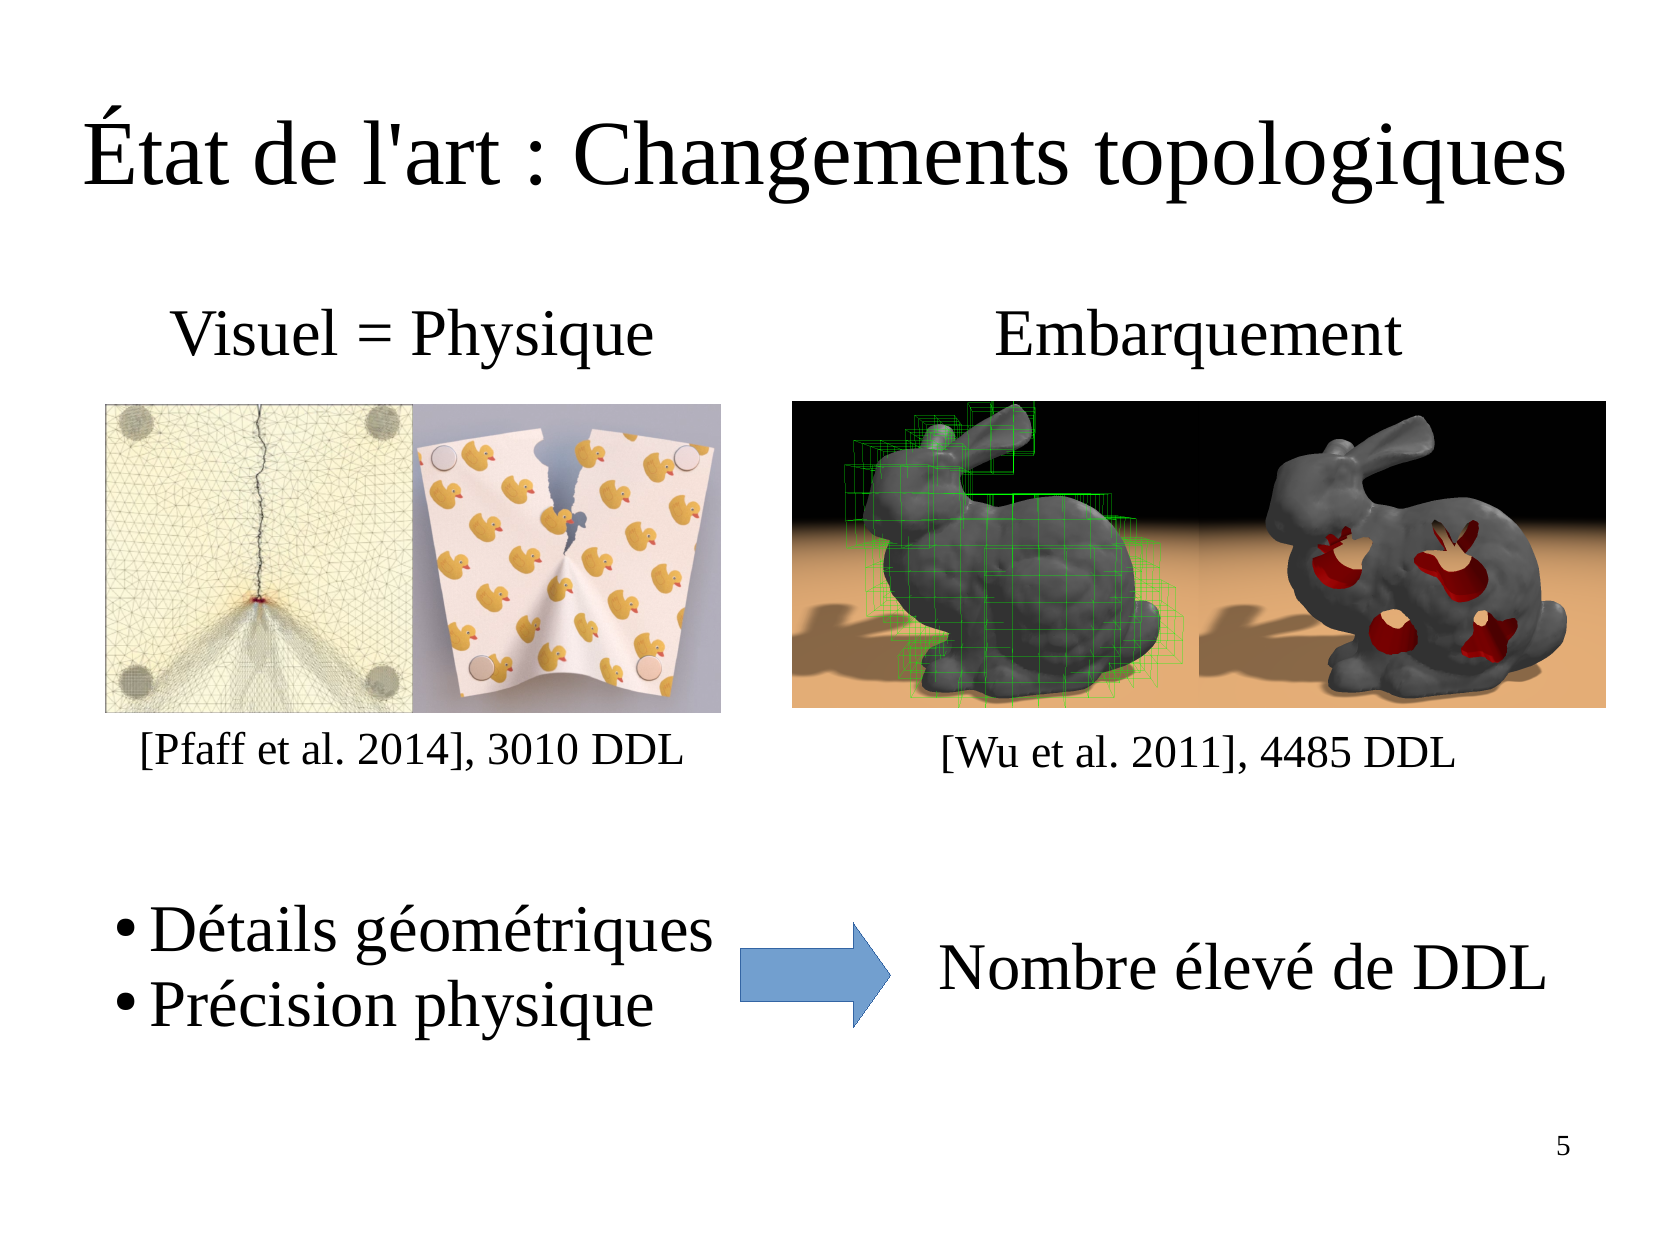

# État de l'art : Changements topologiques
Visuel = Physique
Embarquement
[Pfaff et al. 2014], 3010 DDL
[Wu et al. 2011], 4485 DDL
Détails géométriques
Précision physique
Nombre élevé de DDL
5